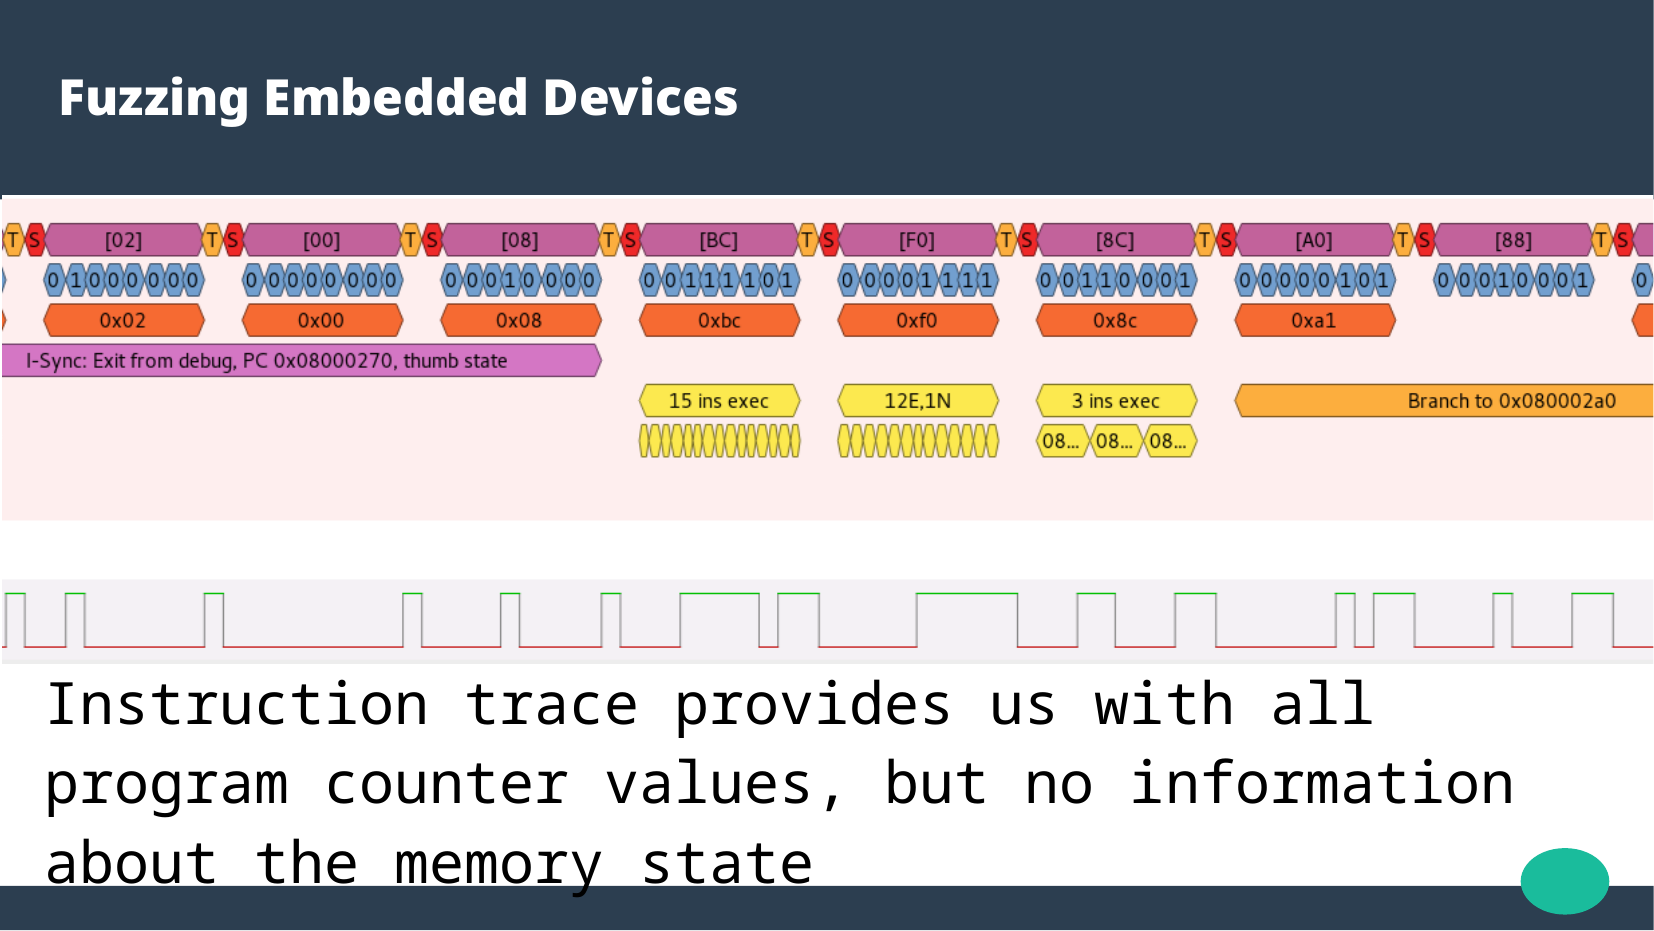

# Fuzzing Embedded Devices
Instruction trace provides us with all program counter values, but no information about the memory state